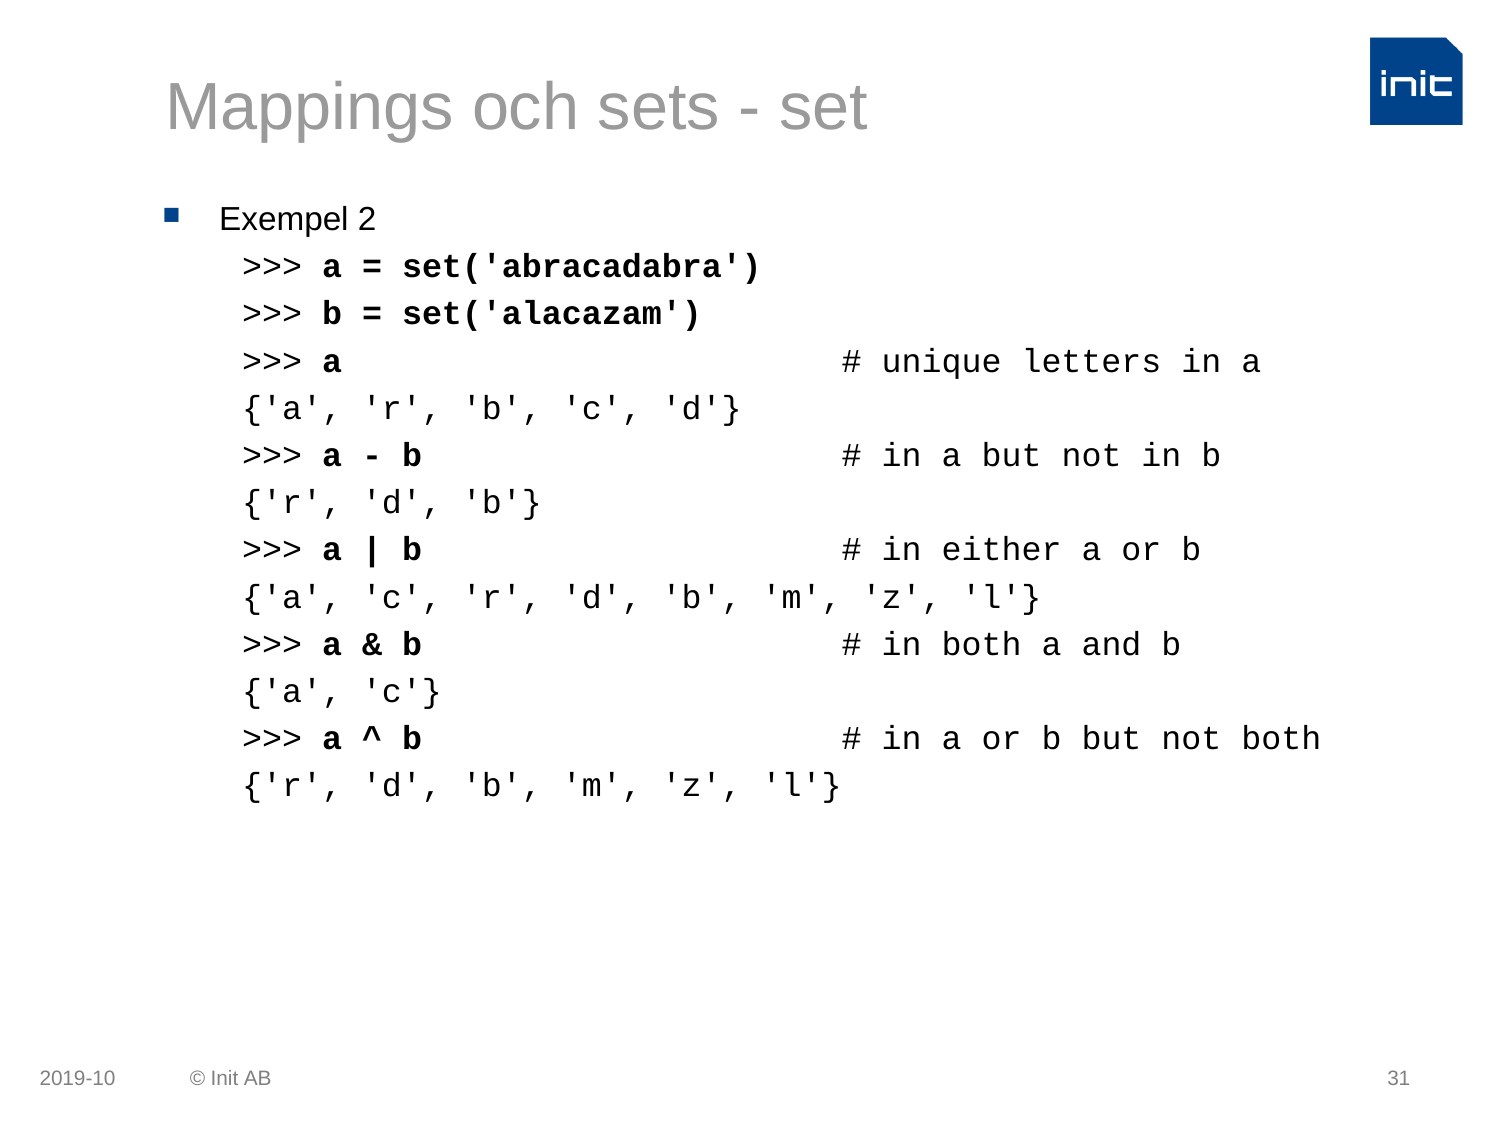

Mappings och sets - set
Exempel 2
>>> a = set('abracadabra')
>>> b = set('alacazam')
>>> a # unique letters in a
{'a', 'r', 'b', 'c', 'd'}
>>> a - b # in a but not in b
{'r', 'd', 'b'}
>>> a | b # in either a or b
{'a', 'c', 'r', 'd', 'b', 'm', 'z', 'l'}
>>> a & b # in both a and b
{'a', 'c'}
>>> a ^ b # in a or b but not both
{'r', 'd', 'b', 'm', 'z', 'l'}
2019-10
© Init AB